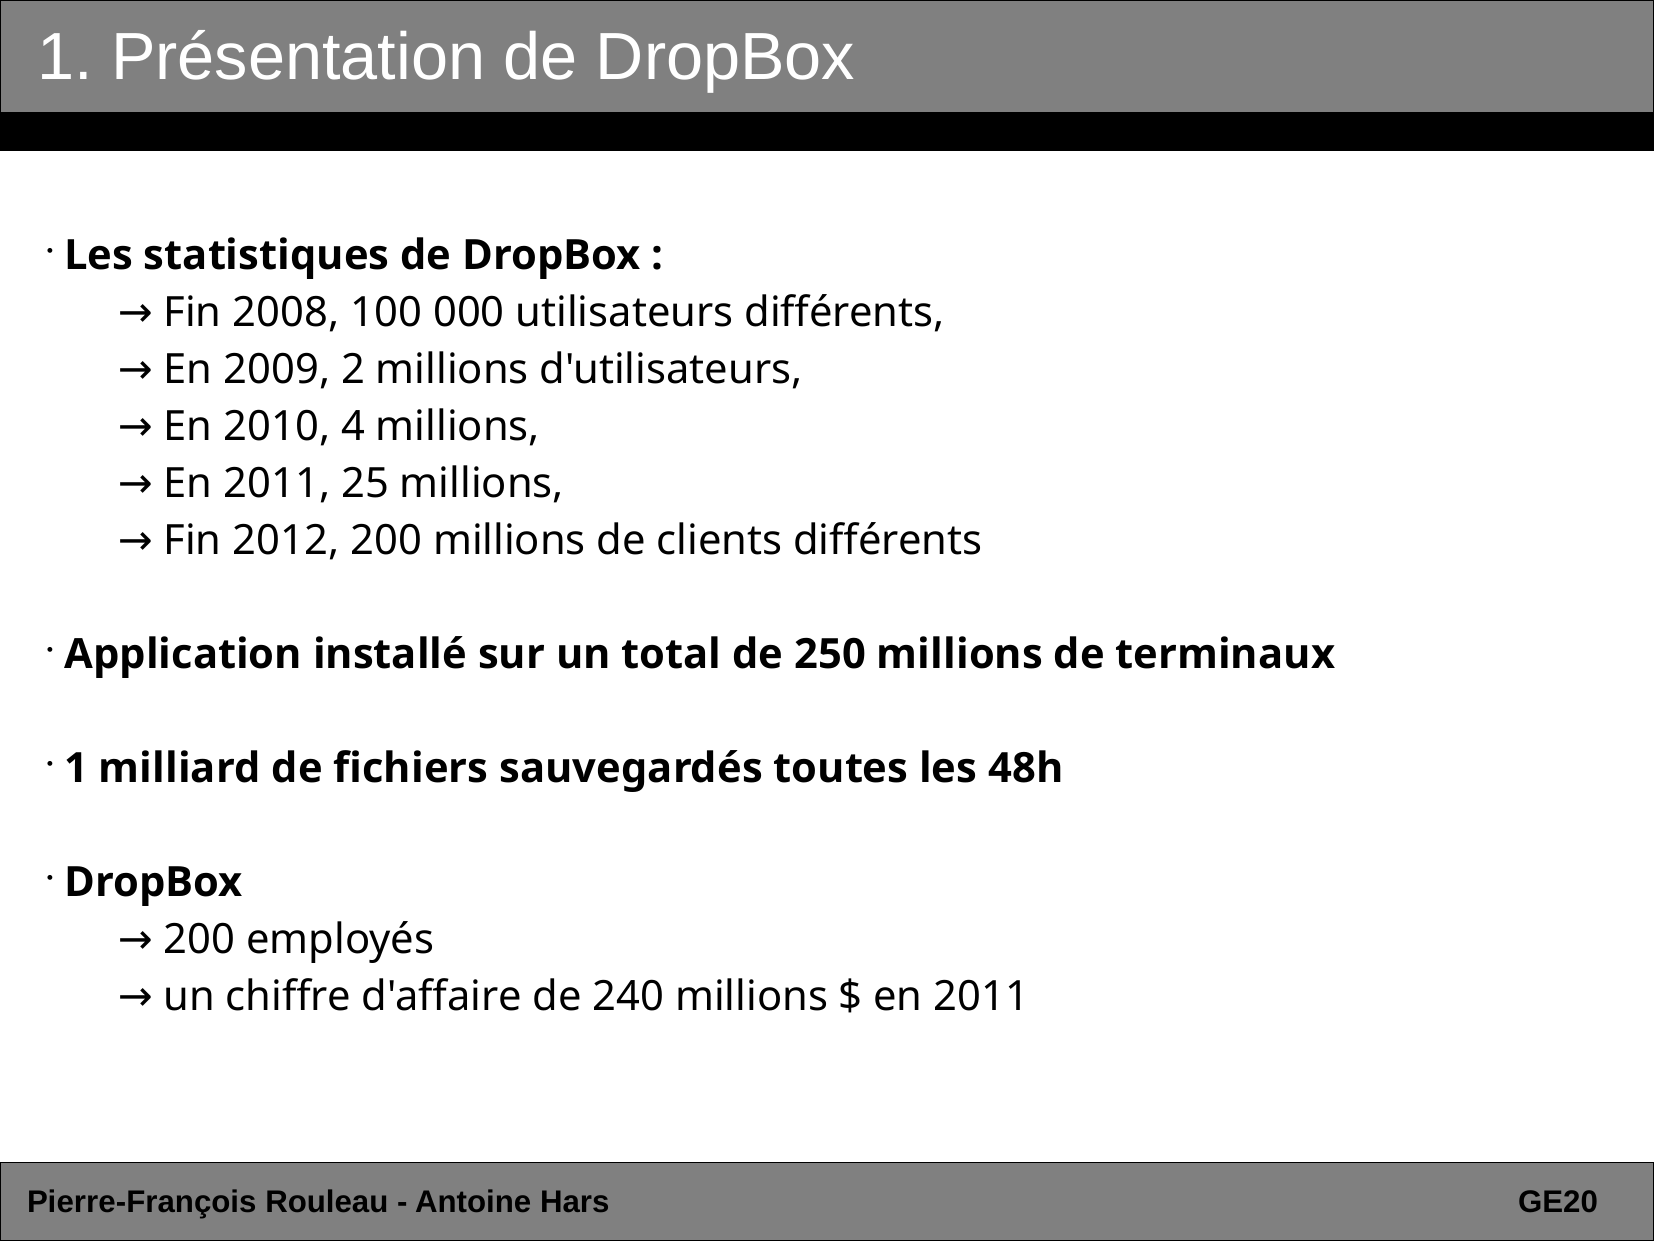

1. Présentation de DropBox
# Les statistiques de DropBox :
→ Fin 2008, 100 000 utilisateurs différents,
→ En 2009, 2 millions d'utilisateurs,
→ En 2010, 4 millions,
→ En 2011, 25 millions,
→ Fin 2012, 200 millions de clients différents
 Application installé sur un total de 250 millions de terminaux
 1 milliard de fichiers sauvegardés toutes les 48h
 DropBox
→ 200 employés
→ un chiffre d'affaire de 240 millions $ en 2011
Pierre-François Rouleau - Antoine Hars
GE20